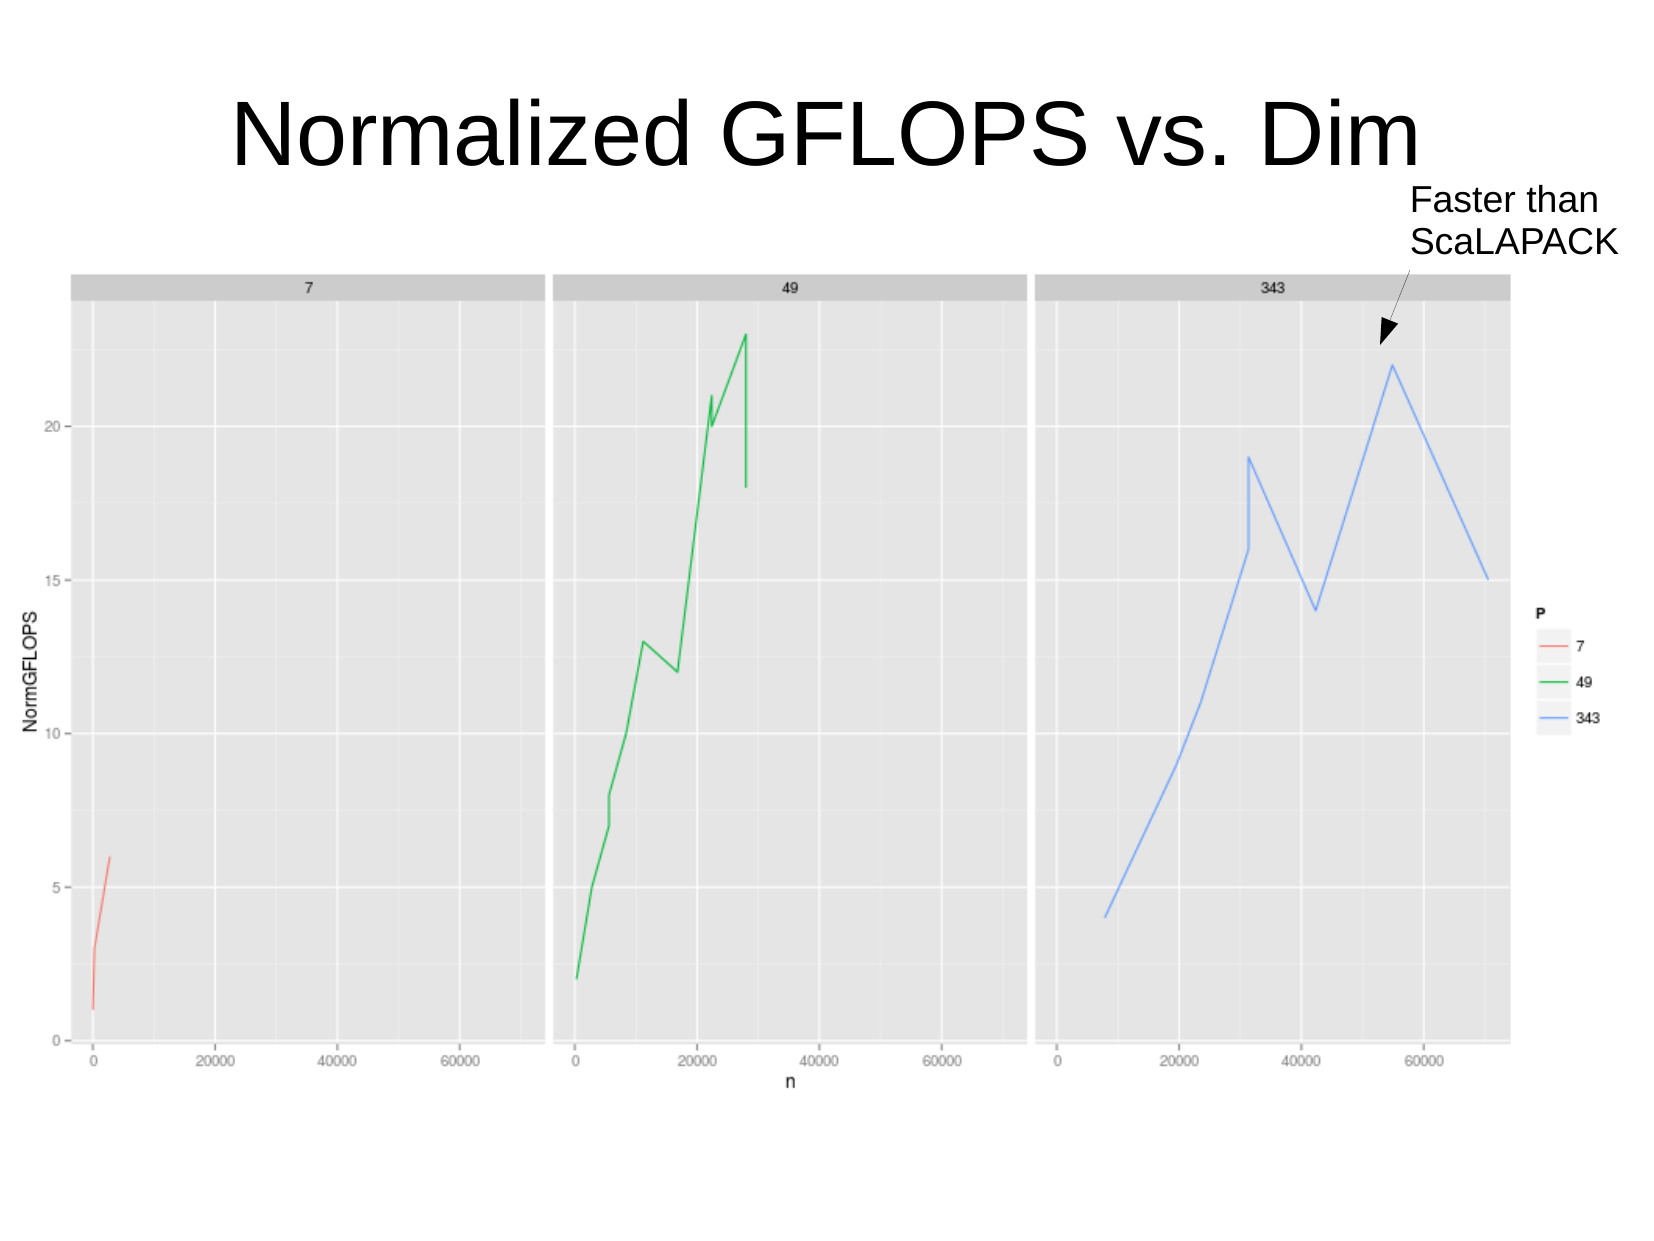

# Normalized GFLOPS vs. Dim
Faster than ScaLAPACK